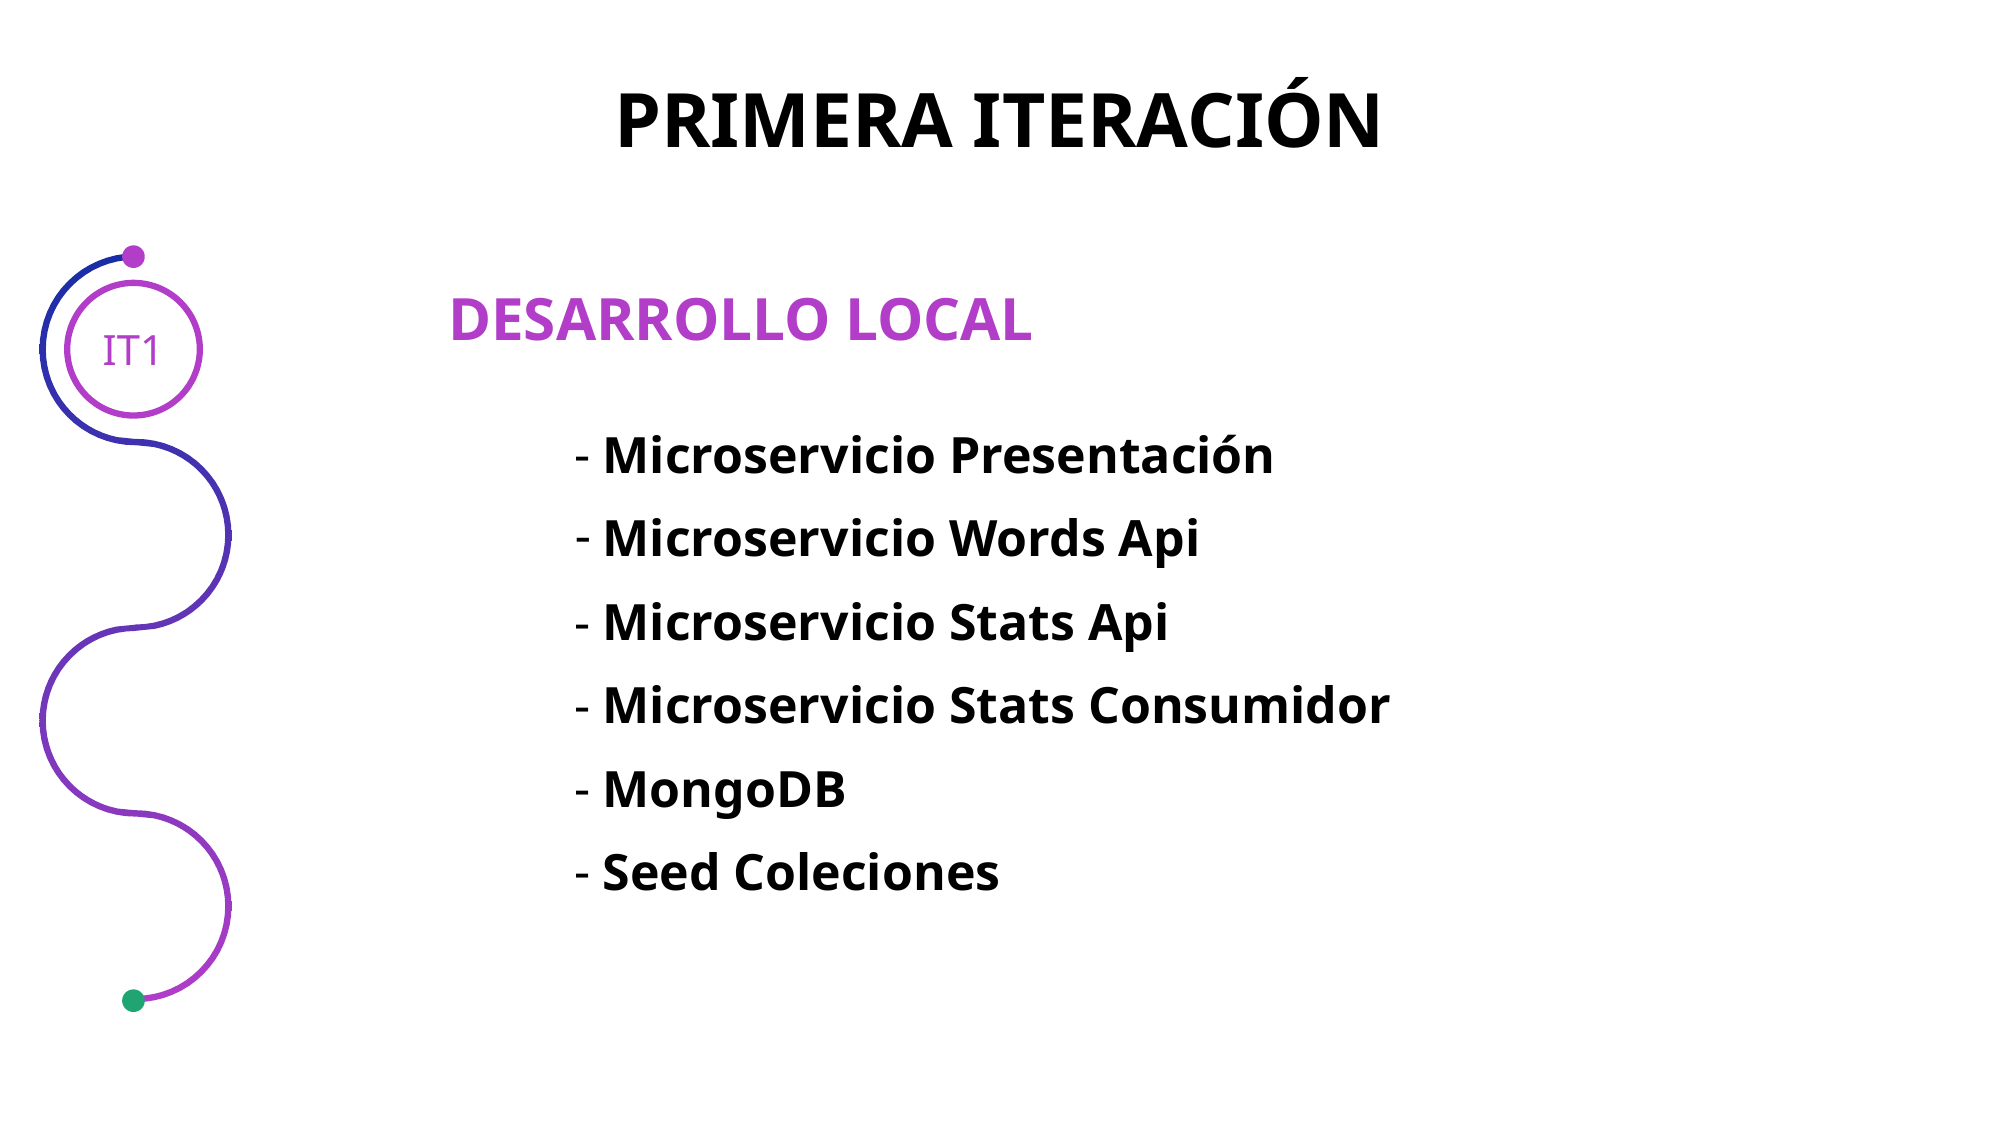

PRIMERA Iteración
IT1
# DESARROLLO LOCAL
Microservicio Presentación
Microservicio Words Api
Microservicio Stats Api
Microservicio Stats Consumidor
MongoDB
Seed Coleciones